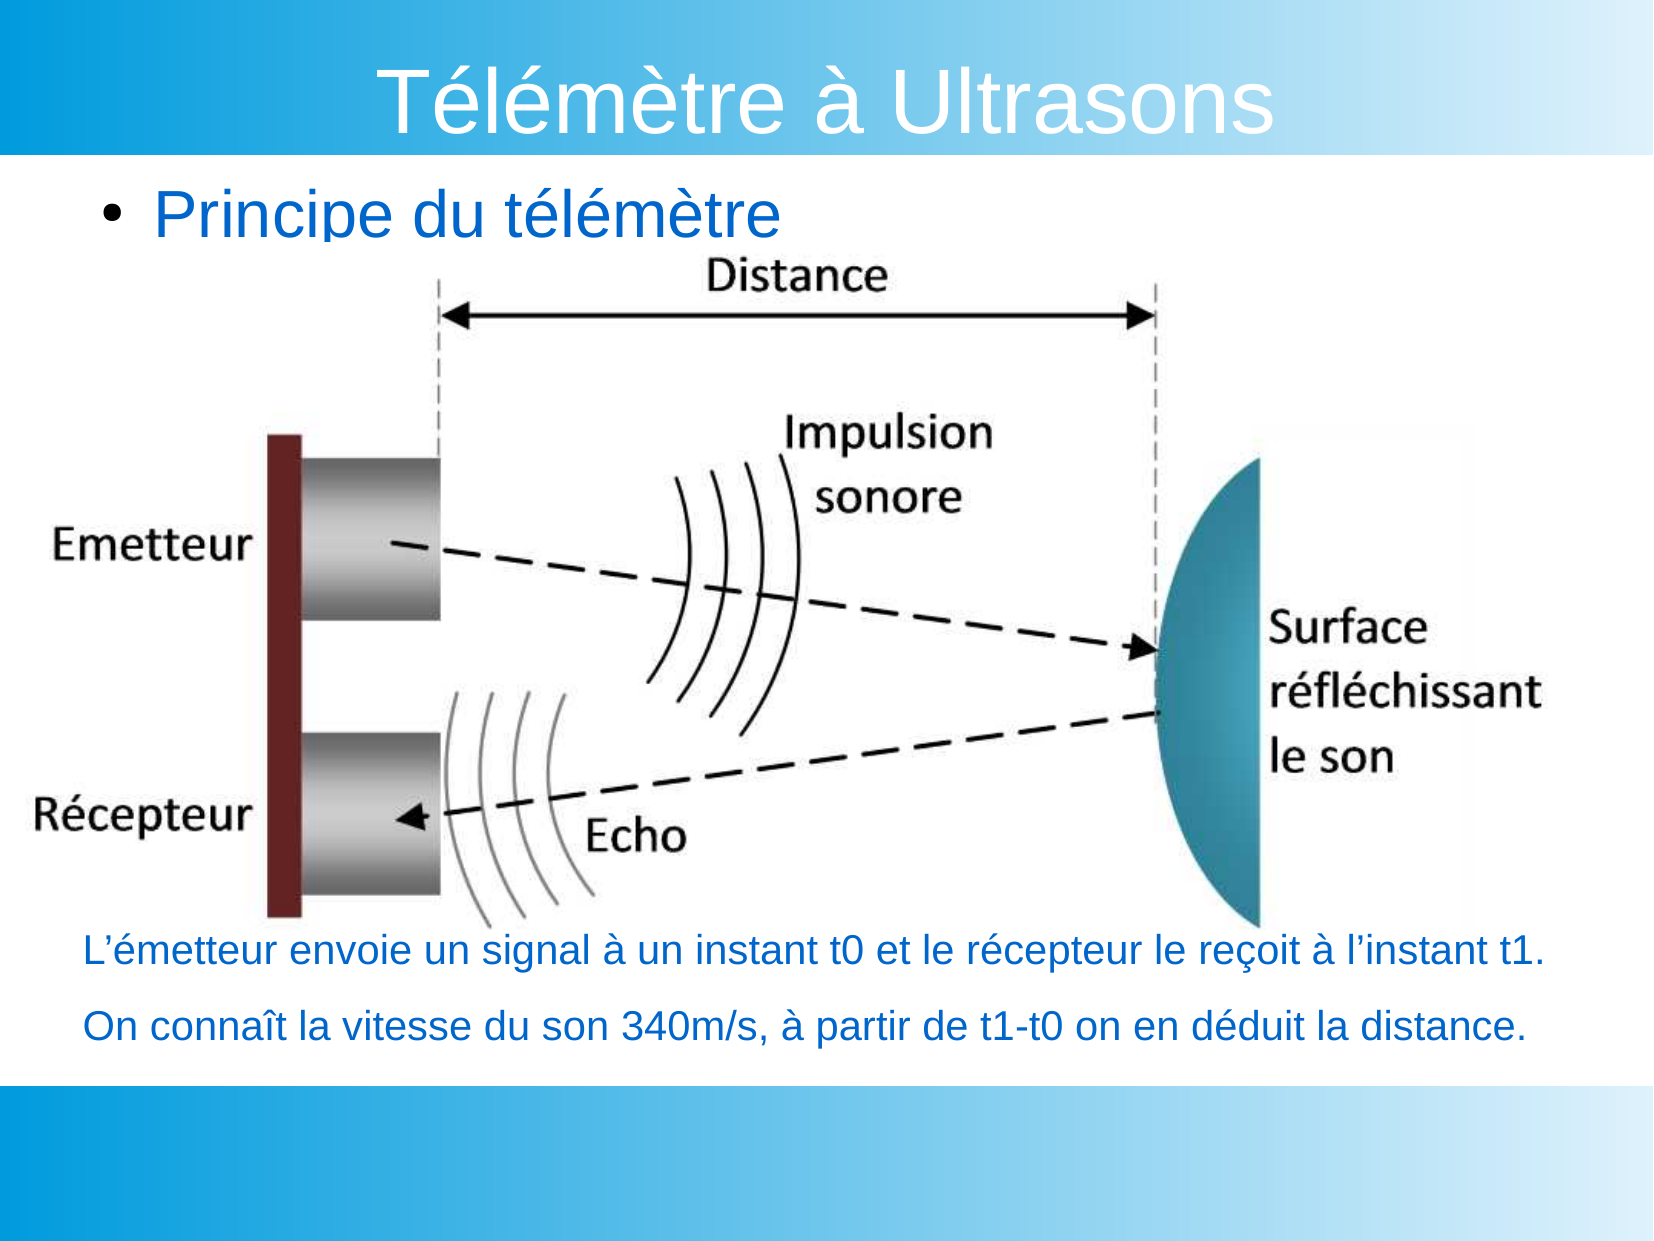

# Télémètre à Ultrasons
Principe du télémètre
L’émetteur envoie un signal à un instant t0 et le récepteur le reçoit à l’instant t1.
On connaît la vitesse du son 340m/s, à partir de t1-t0 on en déduit la distance.